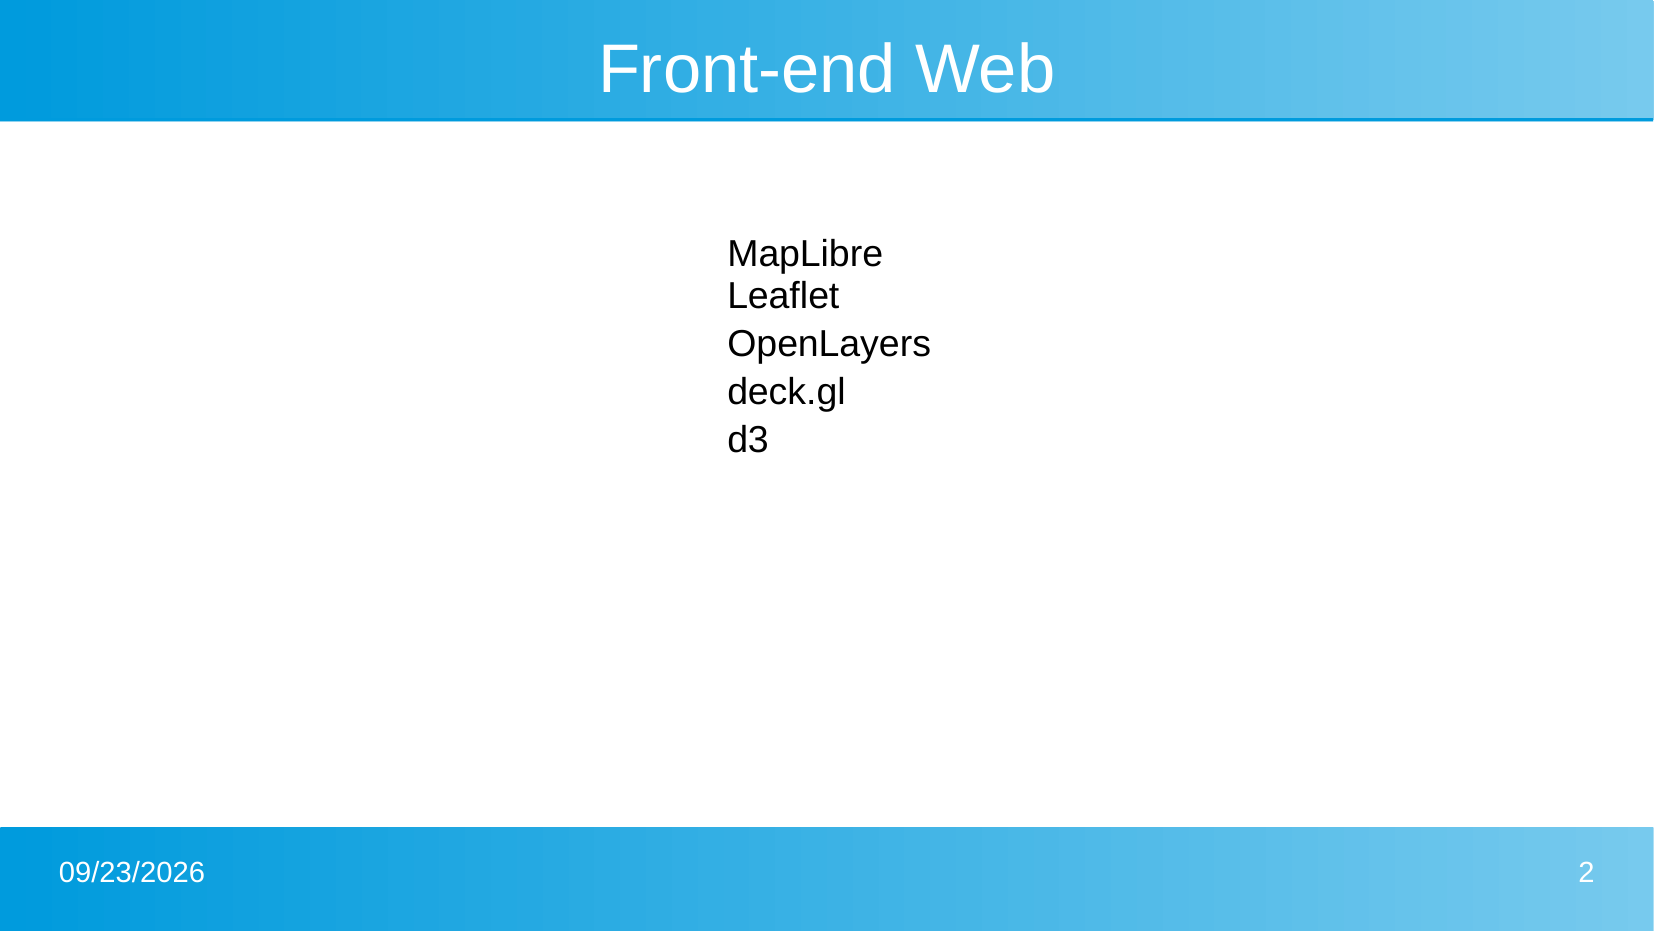

# Front-end Web
MapLibre
Leaflet
OpenLayers
deck.gl
d3
2